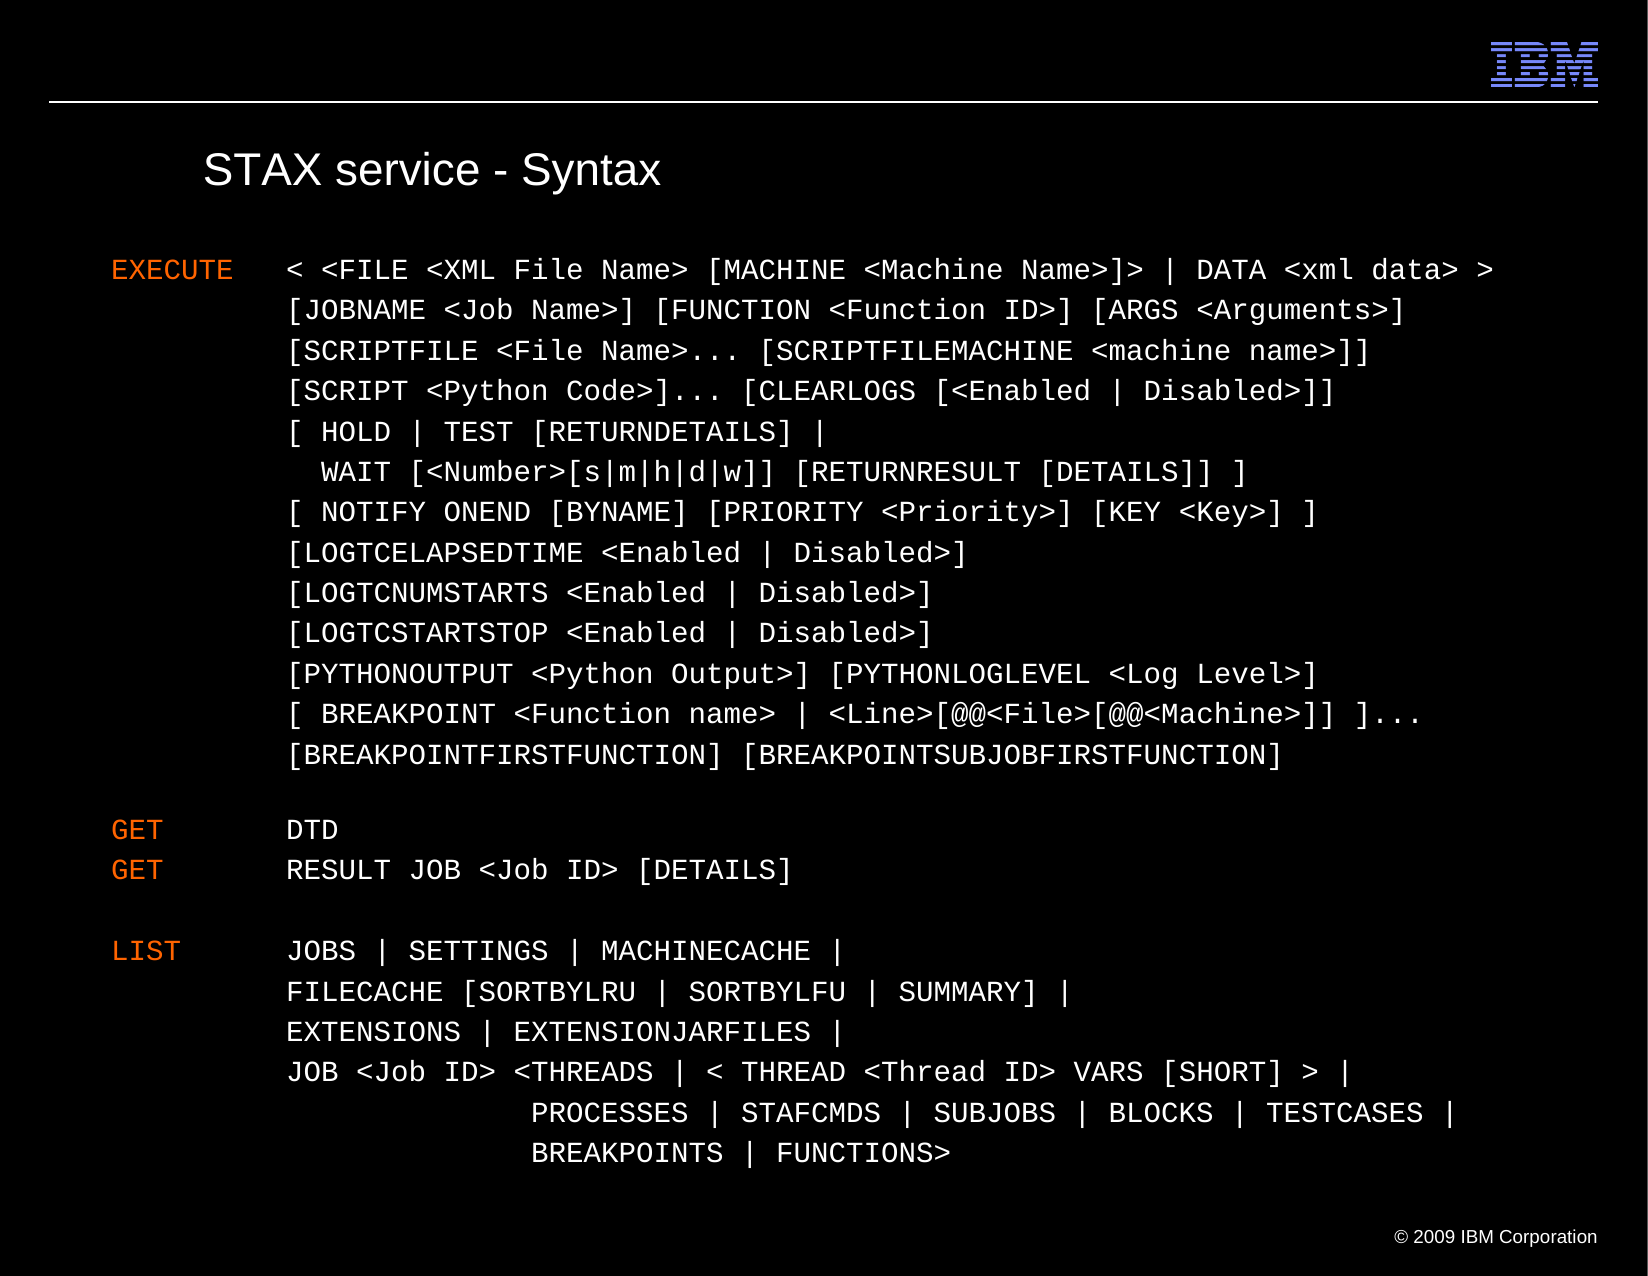

# STAX service - Syntax
EXECUTE < <FILE <XML File Name> [MACHINE <Machine Name>]> | DATA <xml data> >
 [JOBNAME <Job Name>] [FUNCTION <Function ID>] [ARGS <Arguments>]
 [SCRIPTFILE <File Name>... [SCRIPTFILEMACHINE <machine name>]]
 [SCRIPT <Python Code>]... [CLEARLOGS [<Enabled | Disabled>]]
 [ HOLD | TEST [RETURNDETAILS] |
 WAIT [<Number>[s|m|h|d|w]] [RETURNRESULT [DETAILS]] ]
 [ NOTIFY ONEND [BYNAME] [PRIORITY <Priority>] [KEY <Key>] ]
 [LOGTCELAPSEDTIME <Enabled | Disabled>]
 [LOGTCNUMSTARTS <Enabled | Disabled>]
 [LOGTCSTARTSTOP <Enabled | Disabled>]
 [PYTHONOUTPUT <Python Output>] [PYTHONLOGLEVEL <Log Level>]
 [ BREAKPOINT <Function name> | <Line>[@@<File>[@@<Machine>]] ]...
 [BREAKPOINTFIRSTFUNCTION] [BREAKPOINTSUBJOBFIRSTFUNCTION]
GET DTD
GET RESULT JOB <Job ID> [DETAILS]
LIST JOBS | SETTINGS | MACHINECACHE |
 FILECACHE [SORTBYLRU | SORTBYLFU | SUMMARY] |
 EXTENSIONS | EXTENSIONJARFILES |
 JOB <Job ID> <THREADS | < THREAD <Thread ID> VARS [SHORT] > |
 PROCESSES | STAFCMDS | SUBJOBS | BLOCKS | TESTCASES |
 BREAKPOINTS | FUNCTIONS>